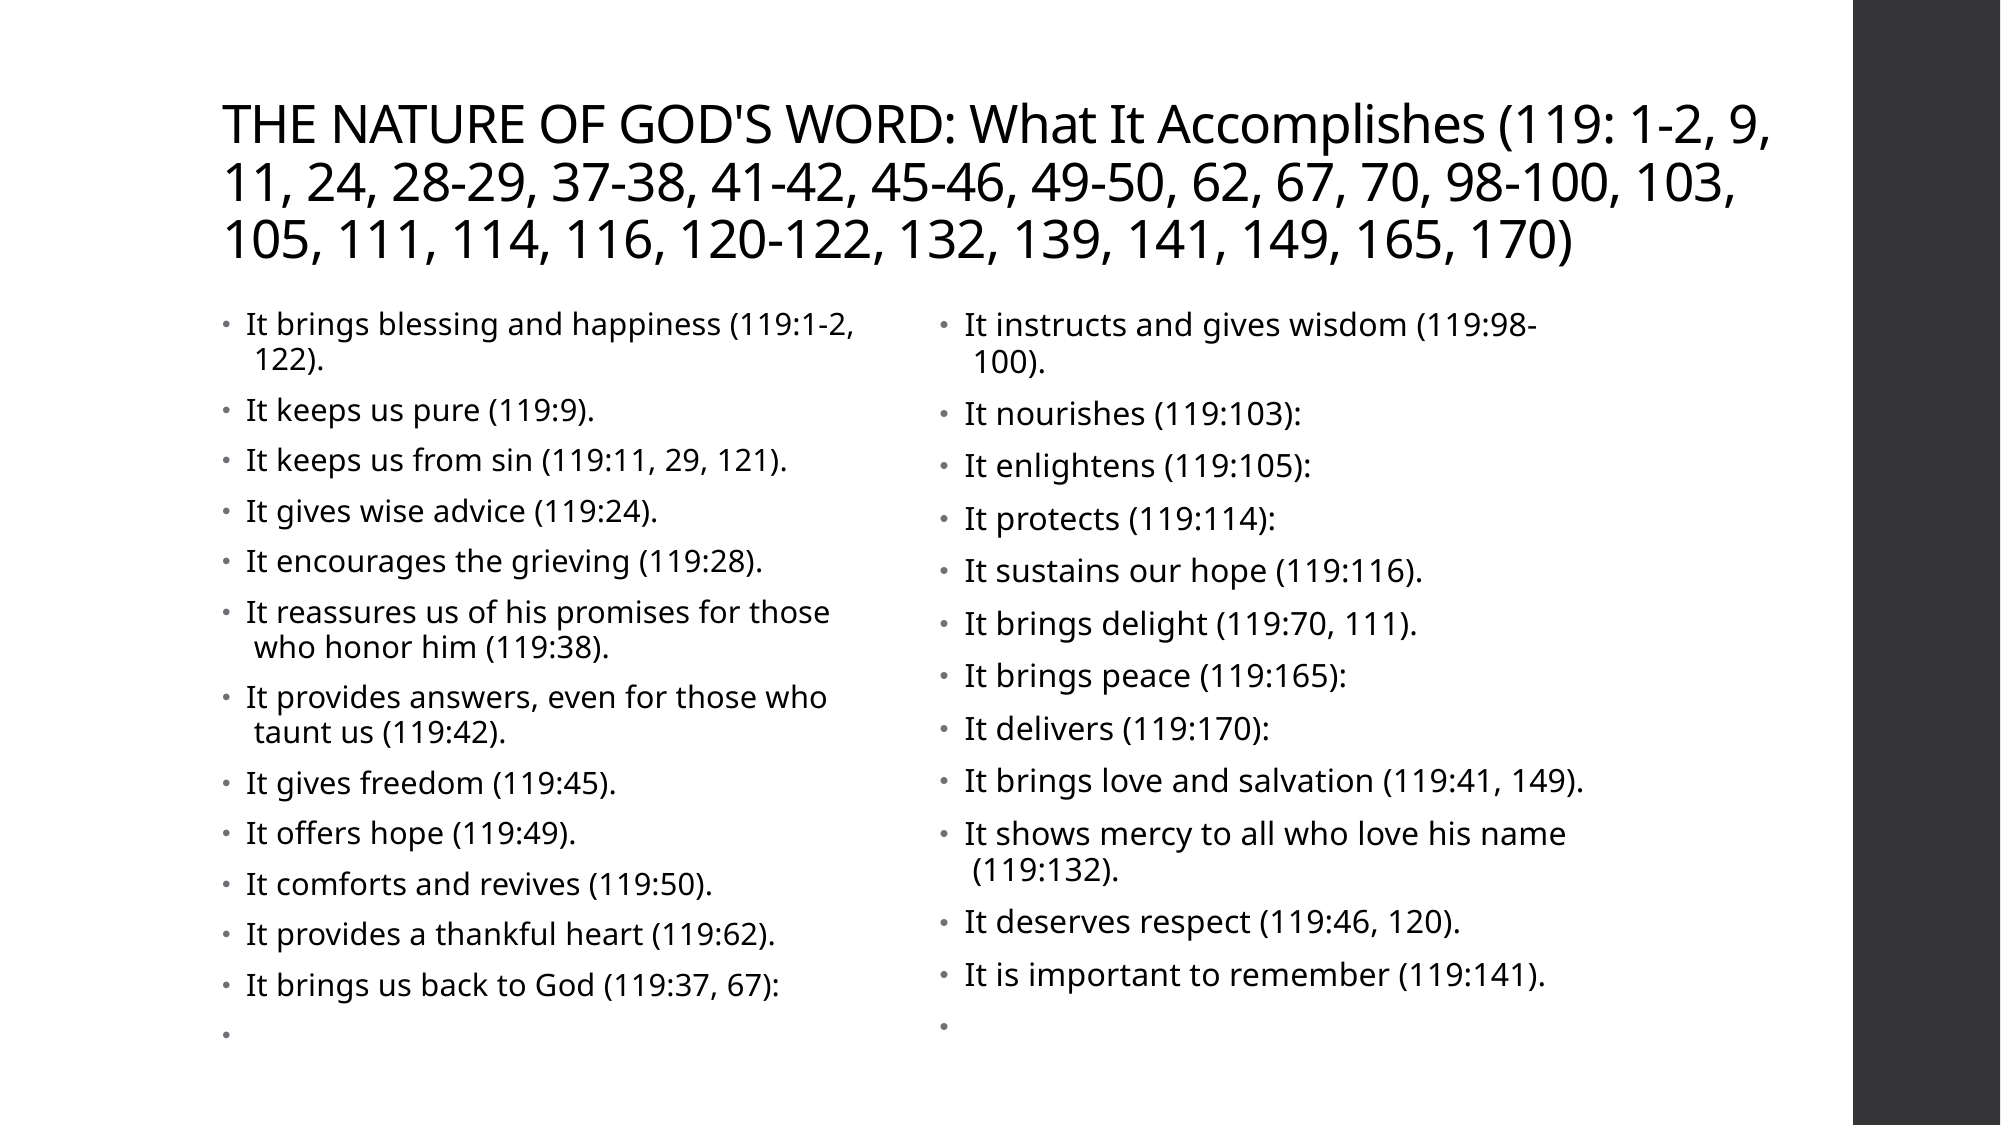

# THE NATURE OF GOD'S WORD: What It Accomplishes (119: 1-2, 9, 11, 24, 28-29, 37-38, 41-42, 45-46, 49-50, 62, 67, 70, 98-100, 103, 105, 111, 114, 116, 120-122, 132, 139, 141, 149, 165, 170)
 It brings blessing and happiness (119:1-2, 122).
 It keeps us pure (119:9).
 It keeps us from sin (119:11, 29, 121).
 It gives wise advice (119:24).
 It encourages the grieving (119:28).
 It reassures us of his promises for those who honor him (119:38).
 It provides answers, even for those who taunt us (119:42).
 It gives freedom (119:45).
 It offers hope (119:49).
 It comforts and revives (119:50).
 It provides a thankful heart (119:62).
 It brings us back to God (119:37, 67):
 It instructs and gives wisdom (119:98-100).
 It nourishes (119:103):
 It enlightens (119:105):
 It protects (119:114):
 It sustains our hope (119:116).
 It brings delight (119:70, 111).
 It brings peace (119:165):
 It delivers (119:170):
 It brings love and salvation (119:41, 149).
 It shows mercy to all who love his name (119:132).
 It deserves respect (119:46, 120).
 It is important to remember (119:141).